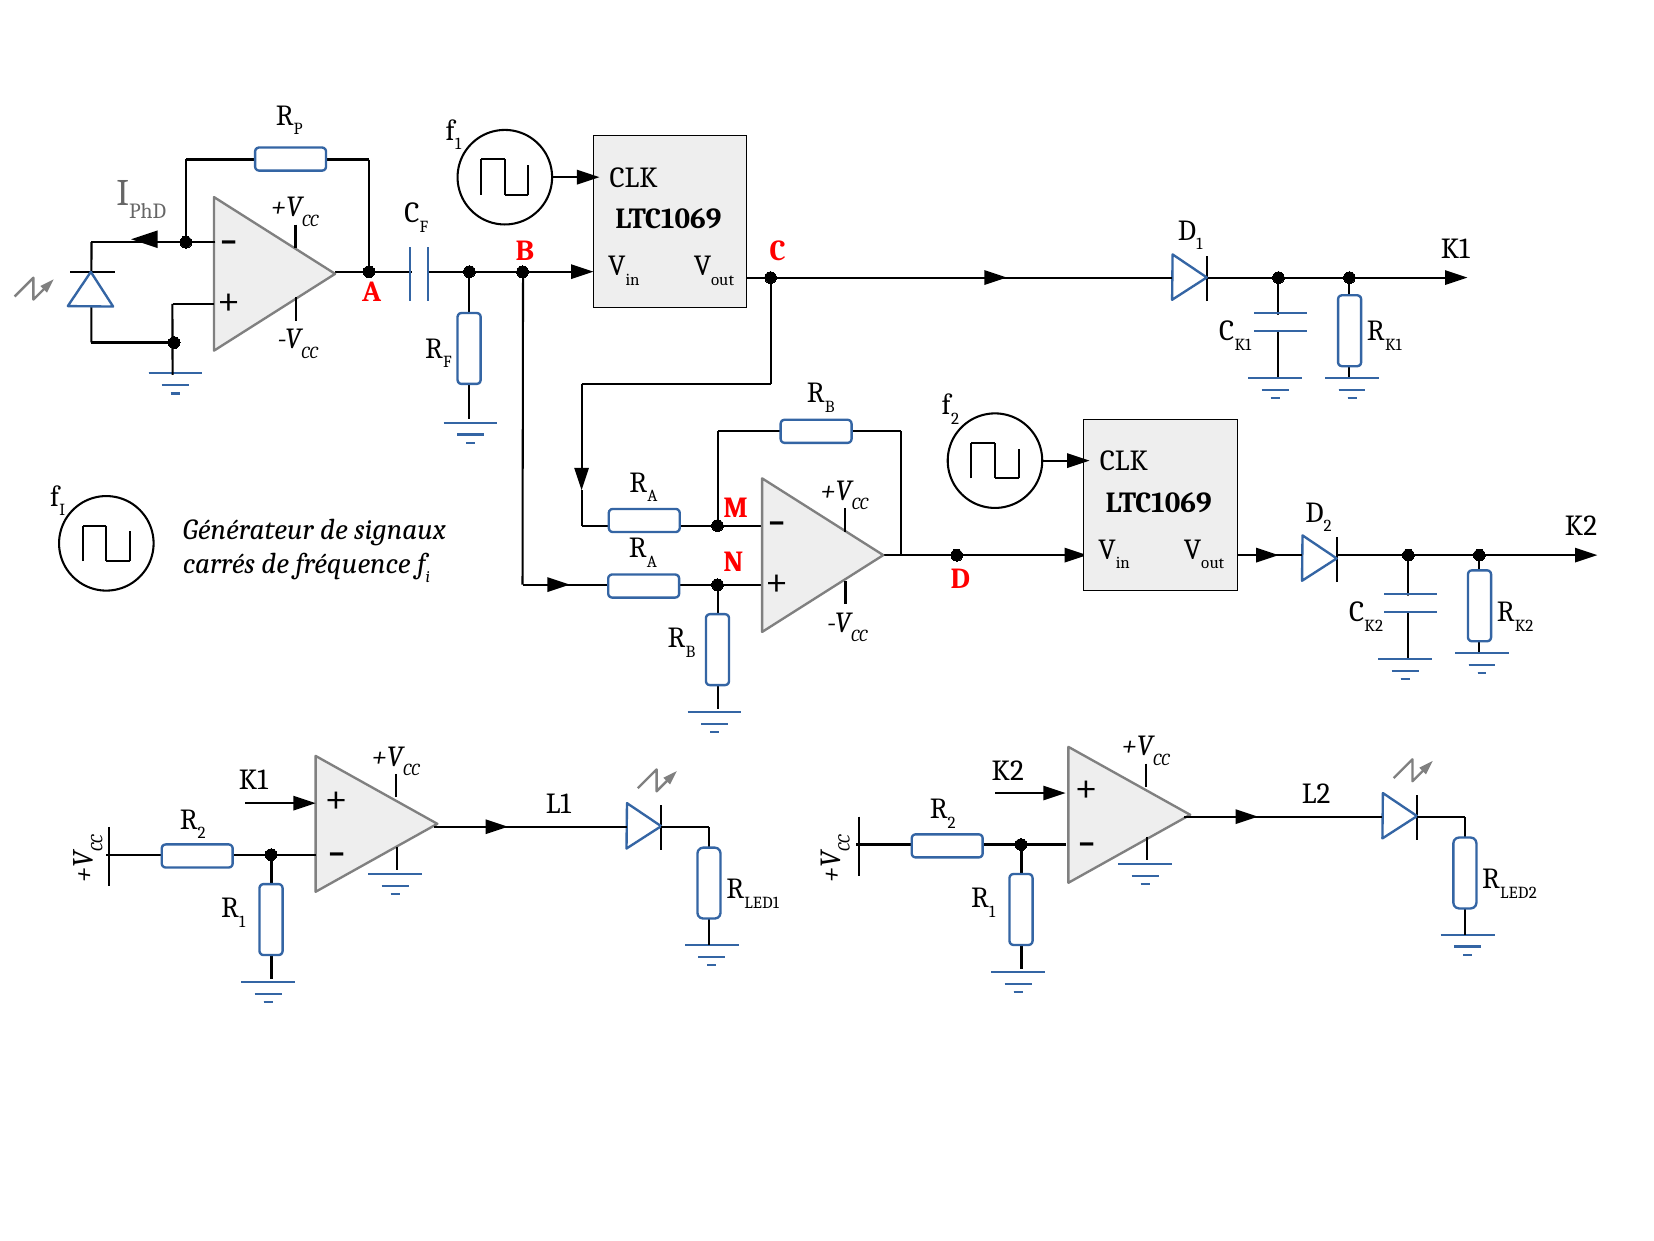

RP
f1
CLK
IPhD
+VCC
CF
LTC1069
-
D1
K1
B
C
Vin
Vout
A
+
RK1
CK1
-VCC
RF
RB
f2
CLK
RA
+VCC
fI
-
+
LTC1069
M
D2
K2
Générateur de signaux
carrés de fréquence fi
RA
Vout
Vin
N
D
RK2
CK2
-VCC
RB
+VCC
+VCC
K2
K1
+
+
L2
L1
R2
R2
-
-
+VCC
+VCC
RLED2
RLED1
R1
R1